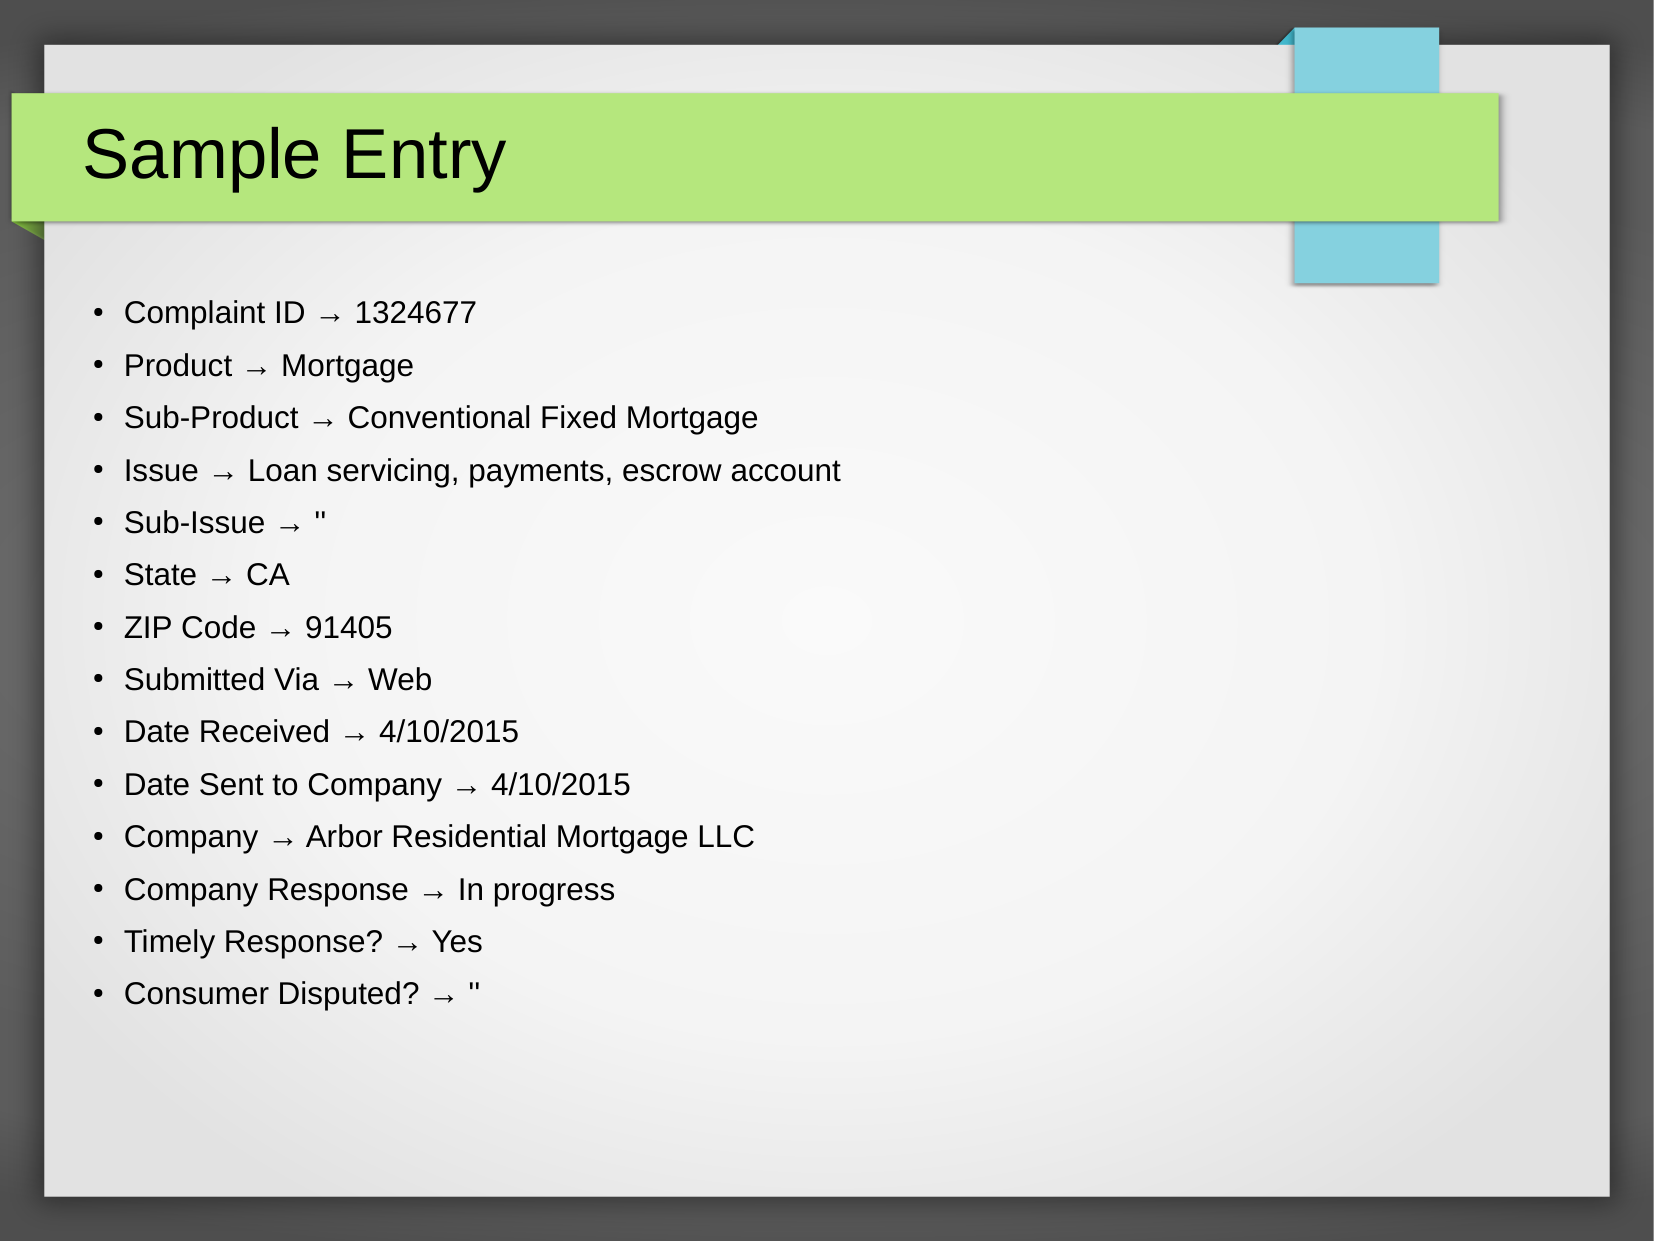

# Sample Entry
Complaint ID → 1324677
Product → Mortgage
Sub-Product → Conventional Fixed Mortgage
Issue → Loan servicing, payments, escrow account
Sub-Issue → ''
State → CA
ZIP Code → 91405
Submitted Via → Web
Date Received → 4/10/2015
Date Sent to Company → 4/10/2015
Company → Arbor Residential Mortgage LLC
Company Response → In progress
Timely Response? → Yes
Consumer Disputed? → ''